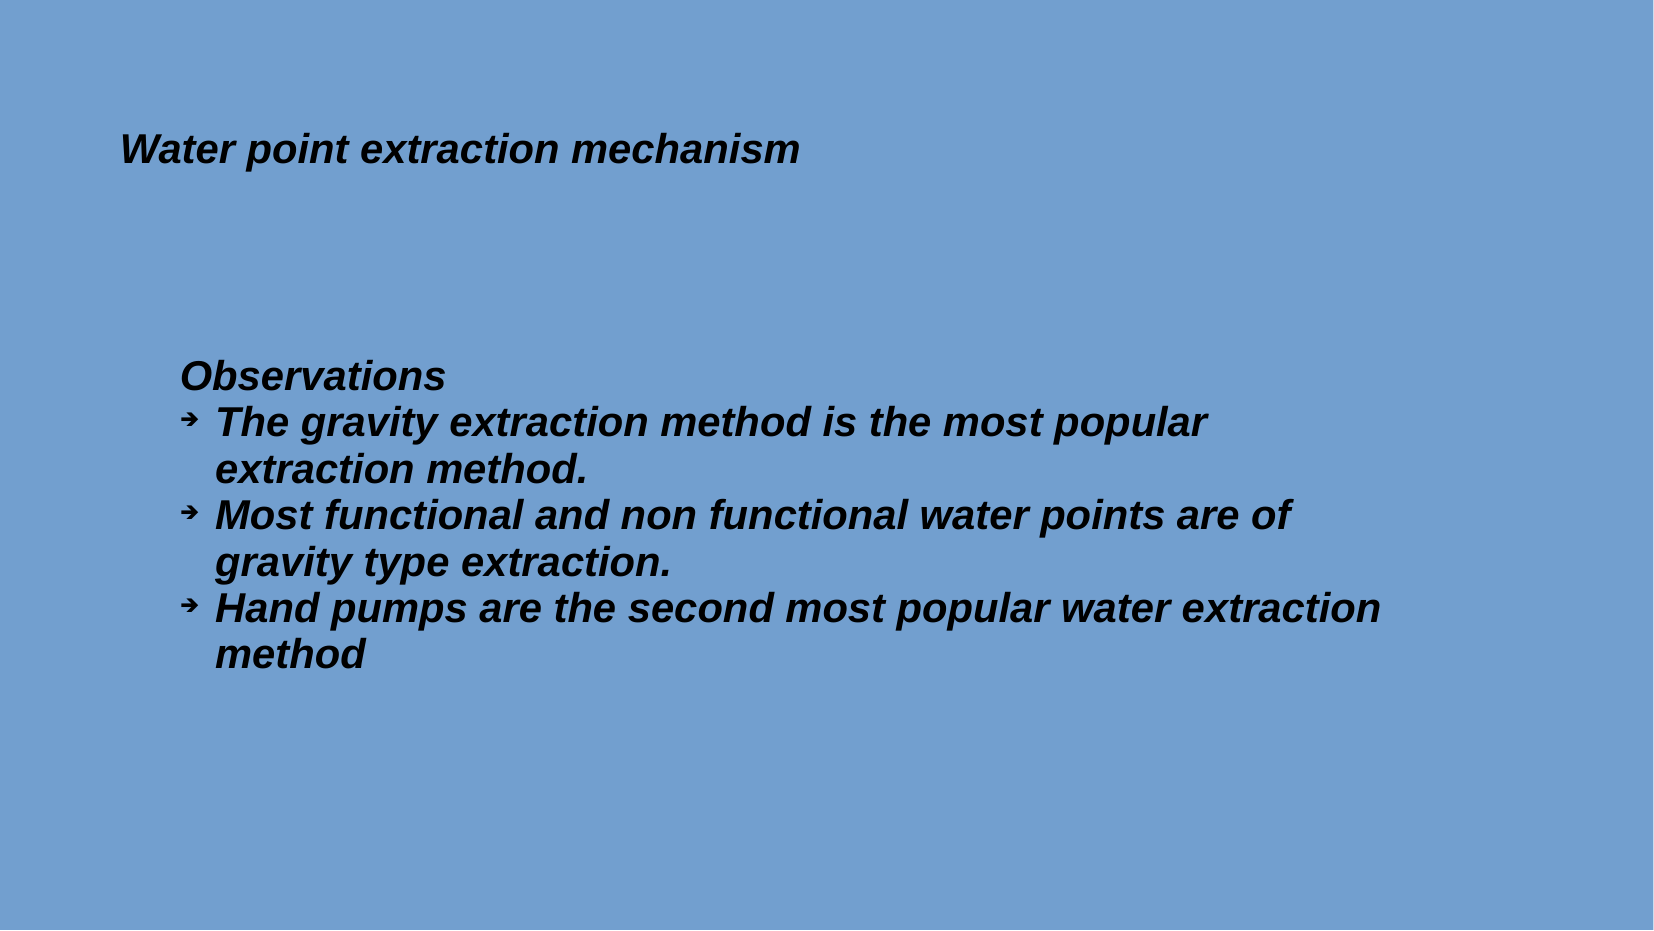

Water point extraction mechanism
Observations
The gravity extraction method is the most popular extraction method.
Most functional and non functional water points are of gravity type extraction.
Hand pumps are the second most popular water extraction method